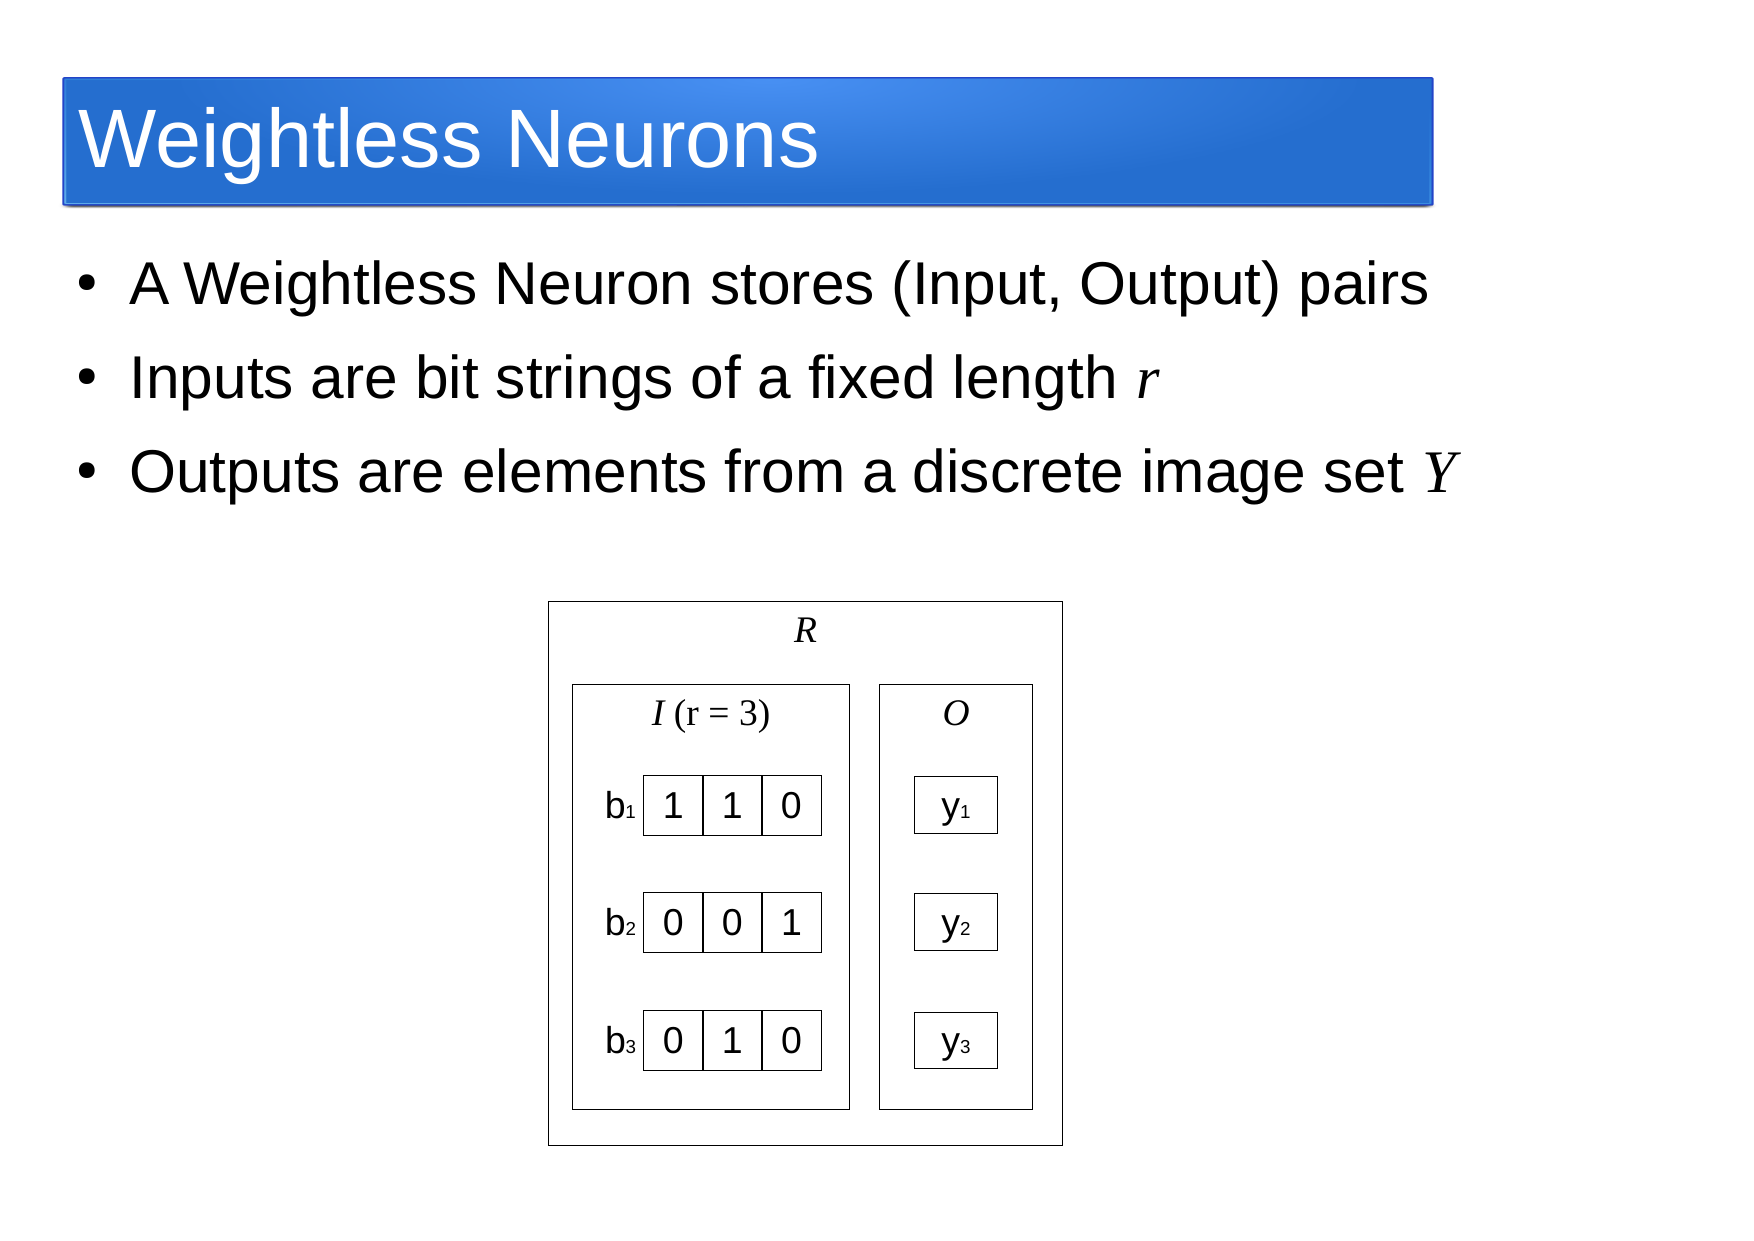

# Weightless Neurons
A Weightless Neuron stores (Input, Output) pairs
Inputs are bit strings of a fixed length r
Outputs are elements from a discrete image set Y
R
I (r = 3)
O
1
1
0
b1
y1
0
0
1
b2
y2
0
1
0
b3
y3